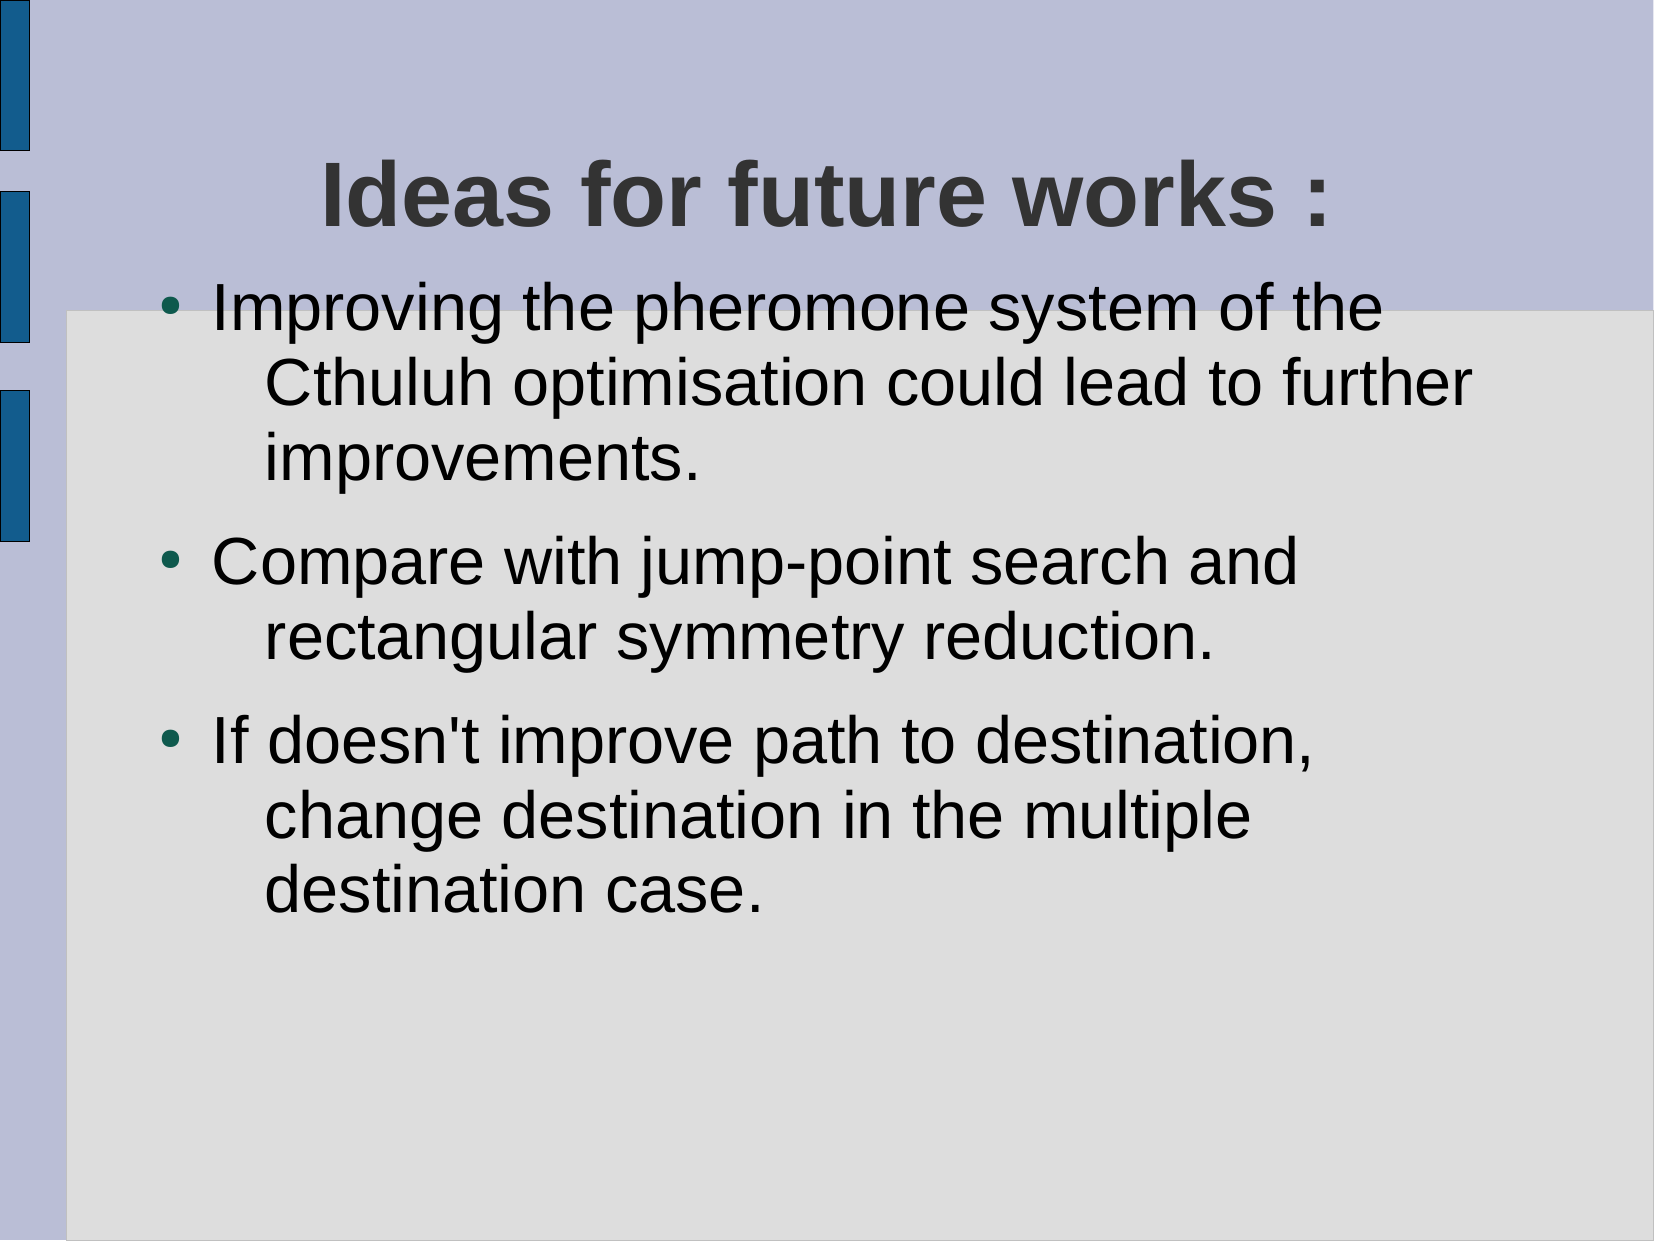

# Ideas for future works :
Improving the pheromone system of the Cthuluh optimisation could lead to further improvements.
Compare with jump-point search and rectangular symmetry reduction.
If doesn't improve path to destination, change destination in the multiple destination case.